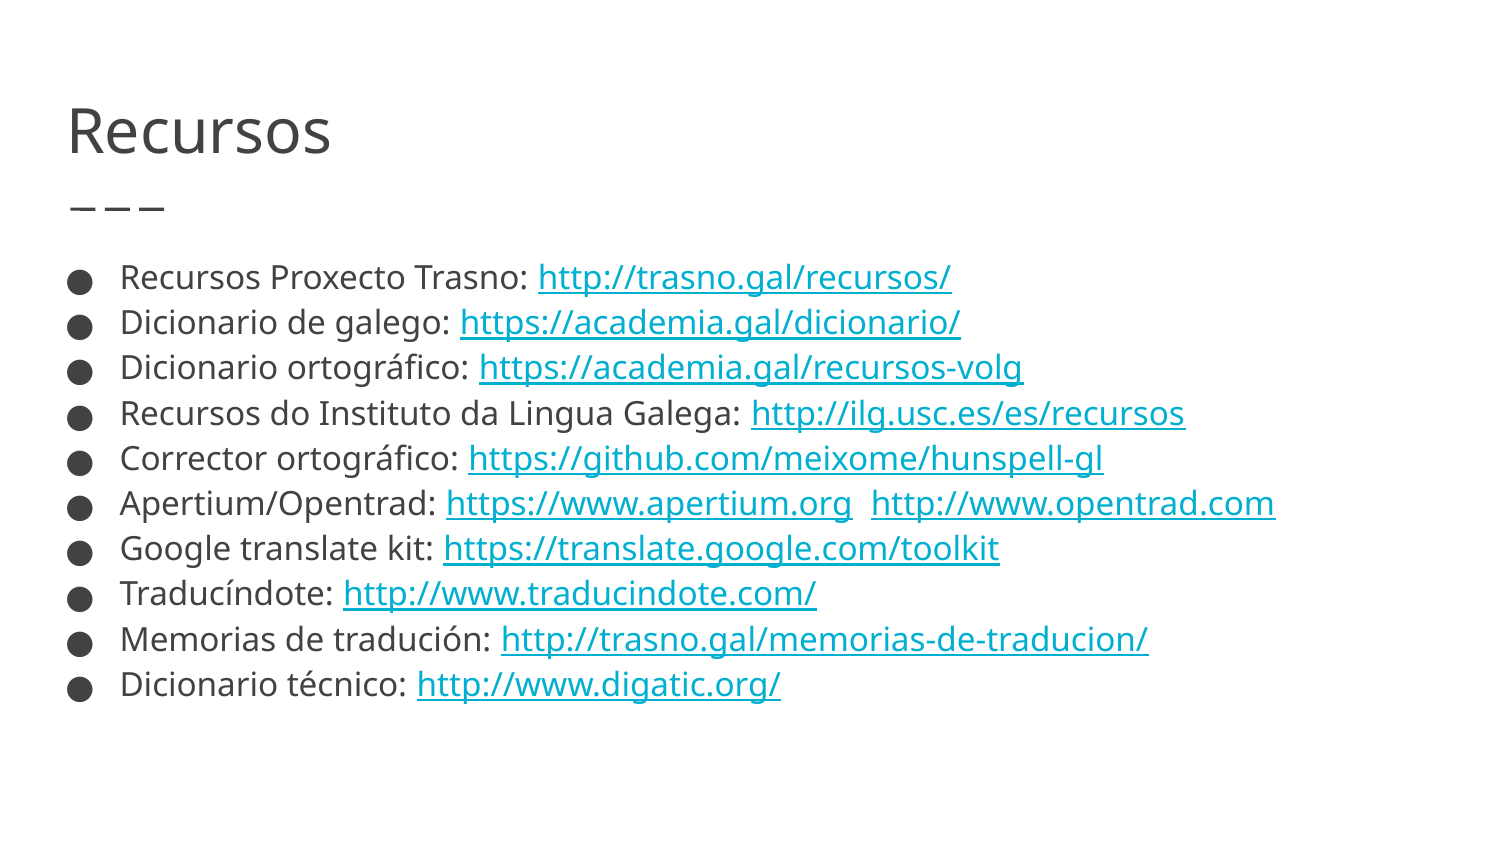

# Recursos
Recursos Proxecto Trasno: http://trasno.gal/recursos/
Dicionario de galego: https://academia.gal/dicionario/
Dicionario ortográfico: https://academia.gal/recursos-volg
Recursos do Instituto da Lingua Galega: http://ilg.usc.es/es/recursos
Corrector ortográfico: https://github.com/meixome/hunspell-gl
Apertium/Opentrad: https://www.apertium.org http://www.opentrad.com
Google translate kit: https://translate.google.com/toolkit
Traducíndote: http://www.traducindote.com/
Memorias de tradución: http://trasno.gal/memorias-de-traducion/
Dicionario técnico: http://www.digatic.org/